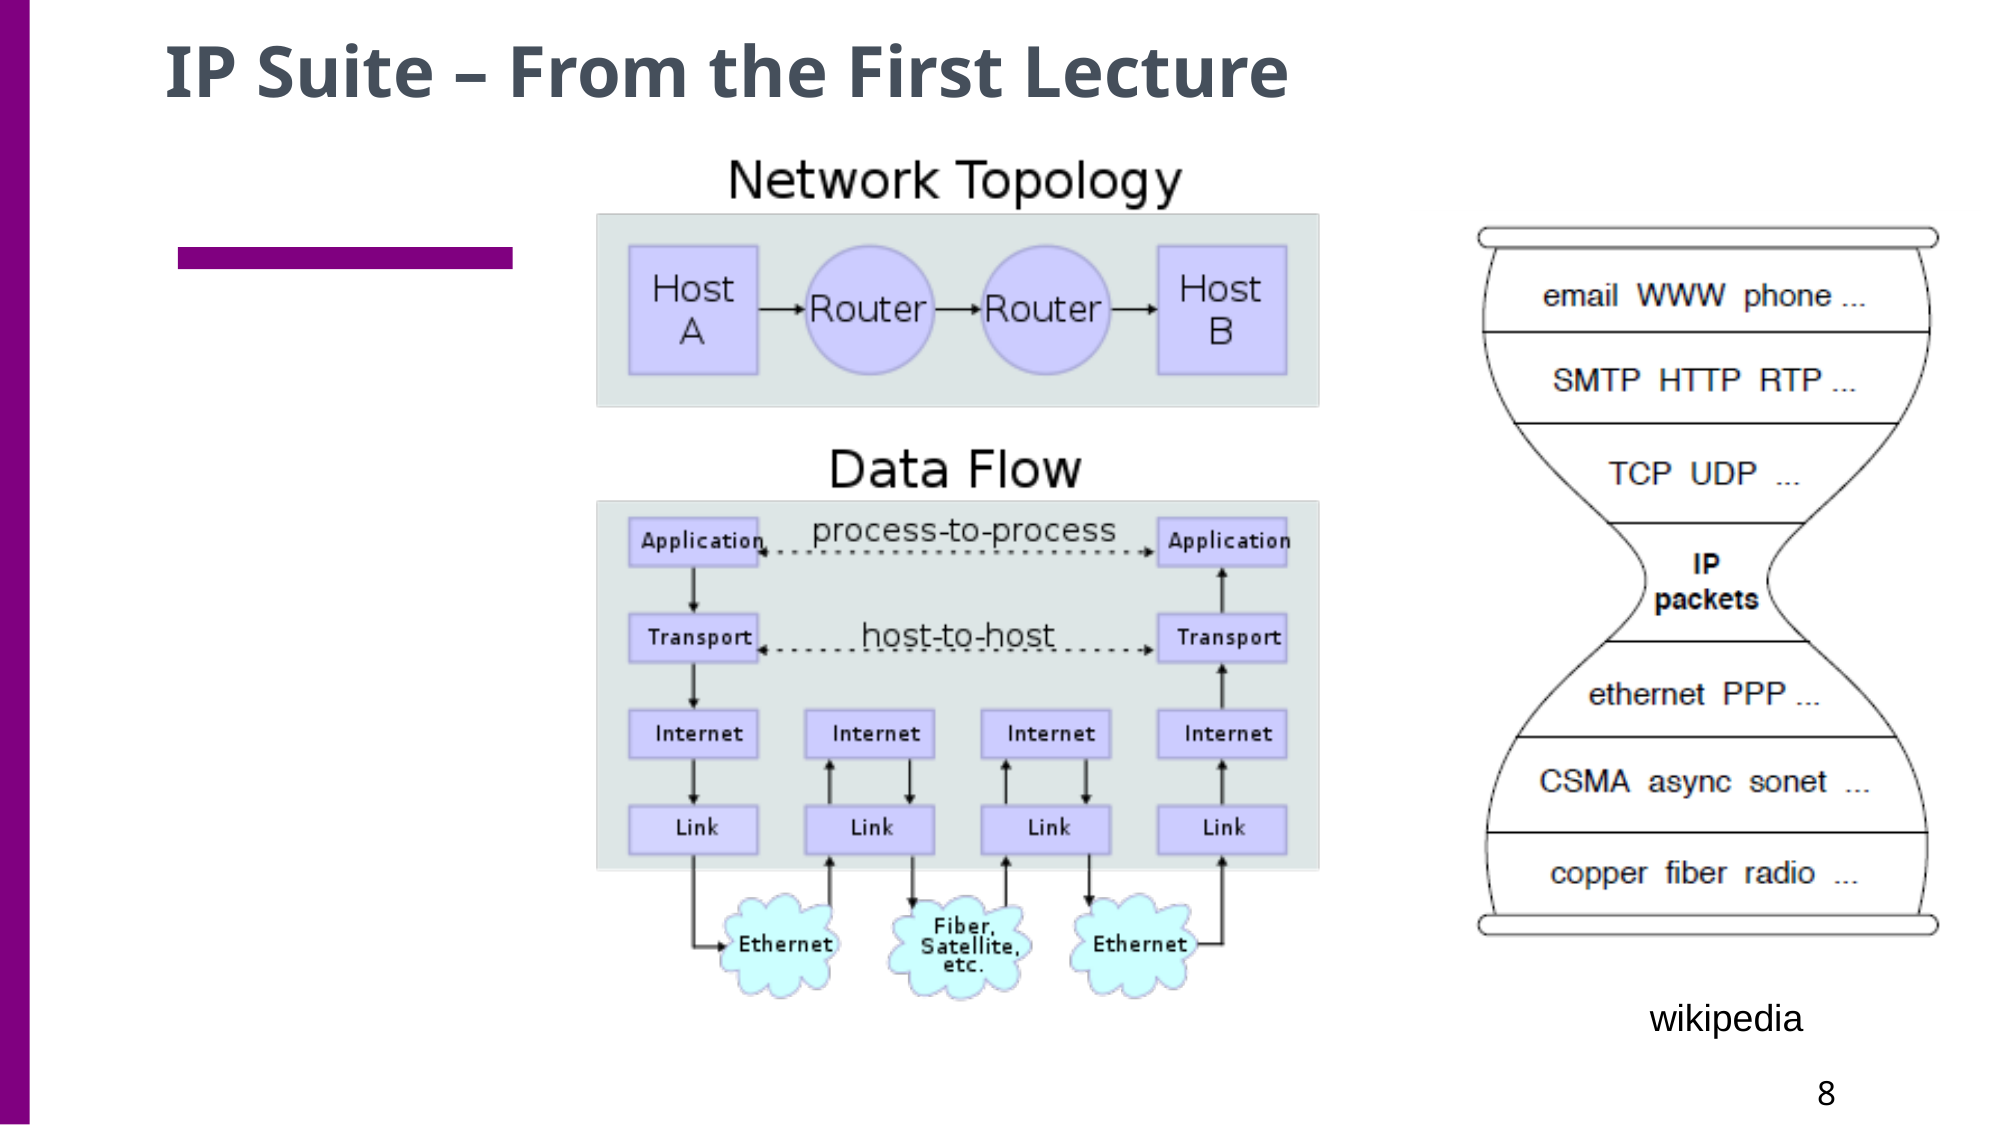

IP Suite – From the First Lecture
wikipedia